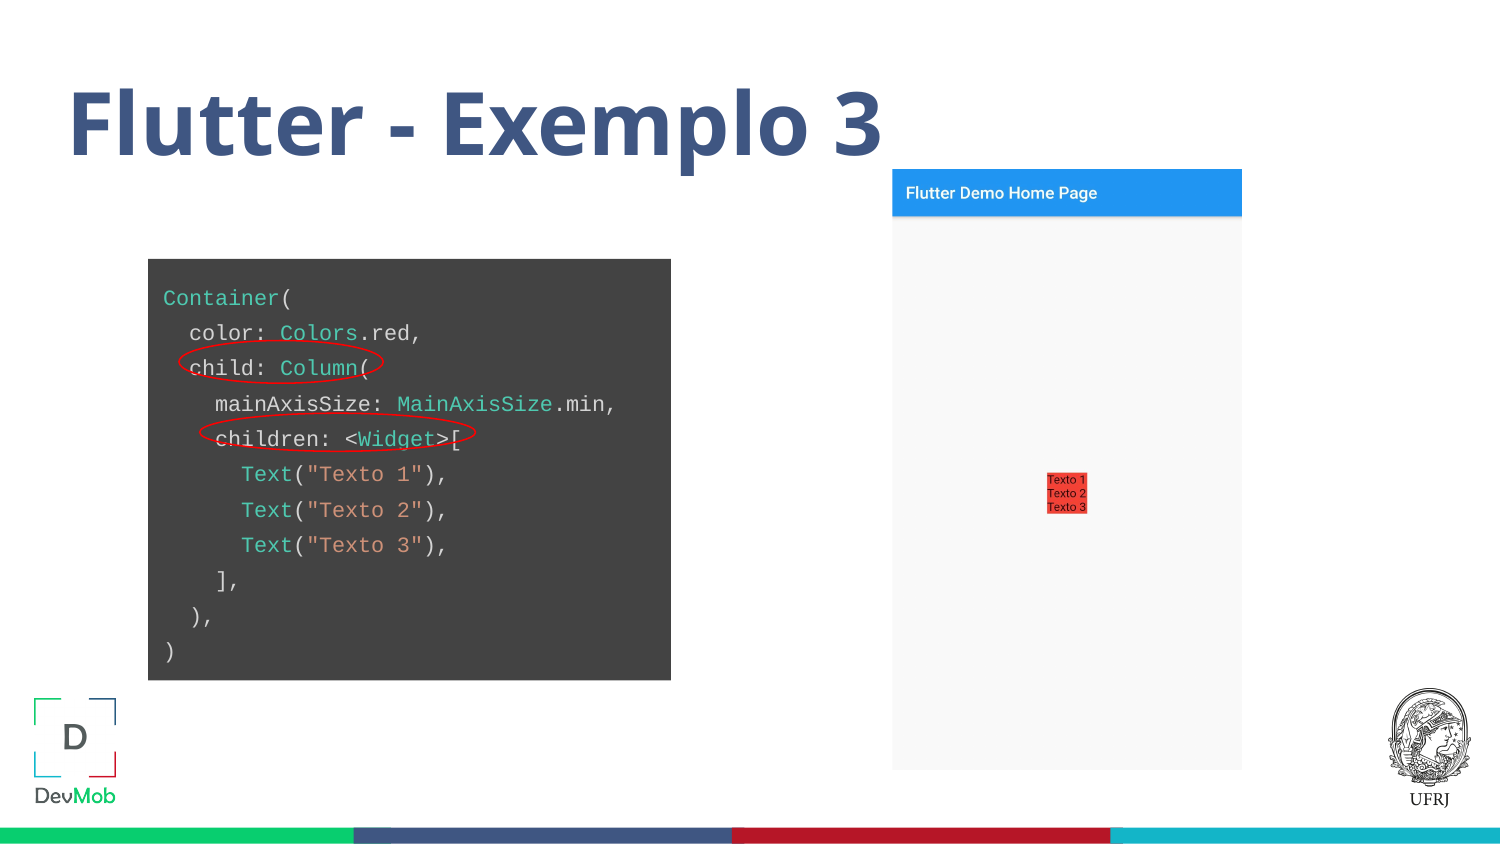

# Flutter - Exemplo 3
Container(
 color: Colors.red,
 child: Column(
 mainAxisSize: MainAxisSize.min,
 children: <Widget>[
 Text("Texto 1"),
 Text("Texto 2"),
 Text("Texto 3"),
 ],
 ),
)